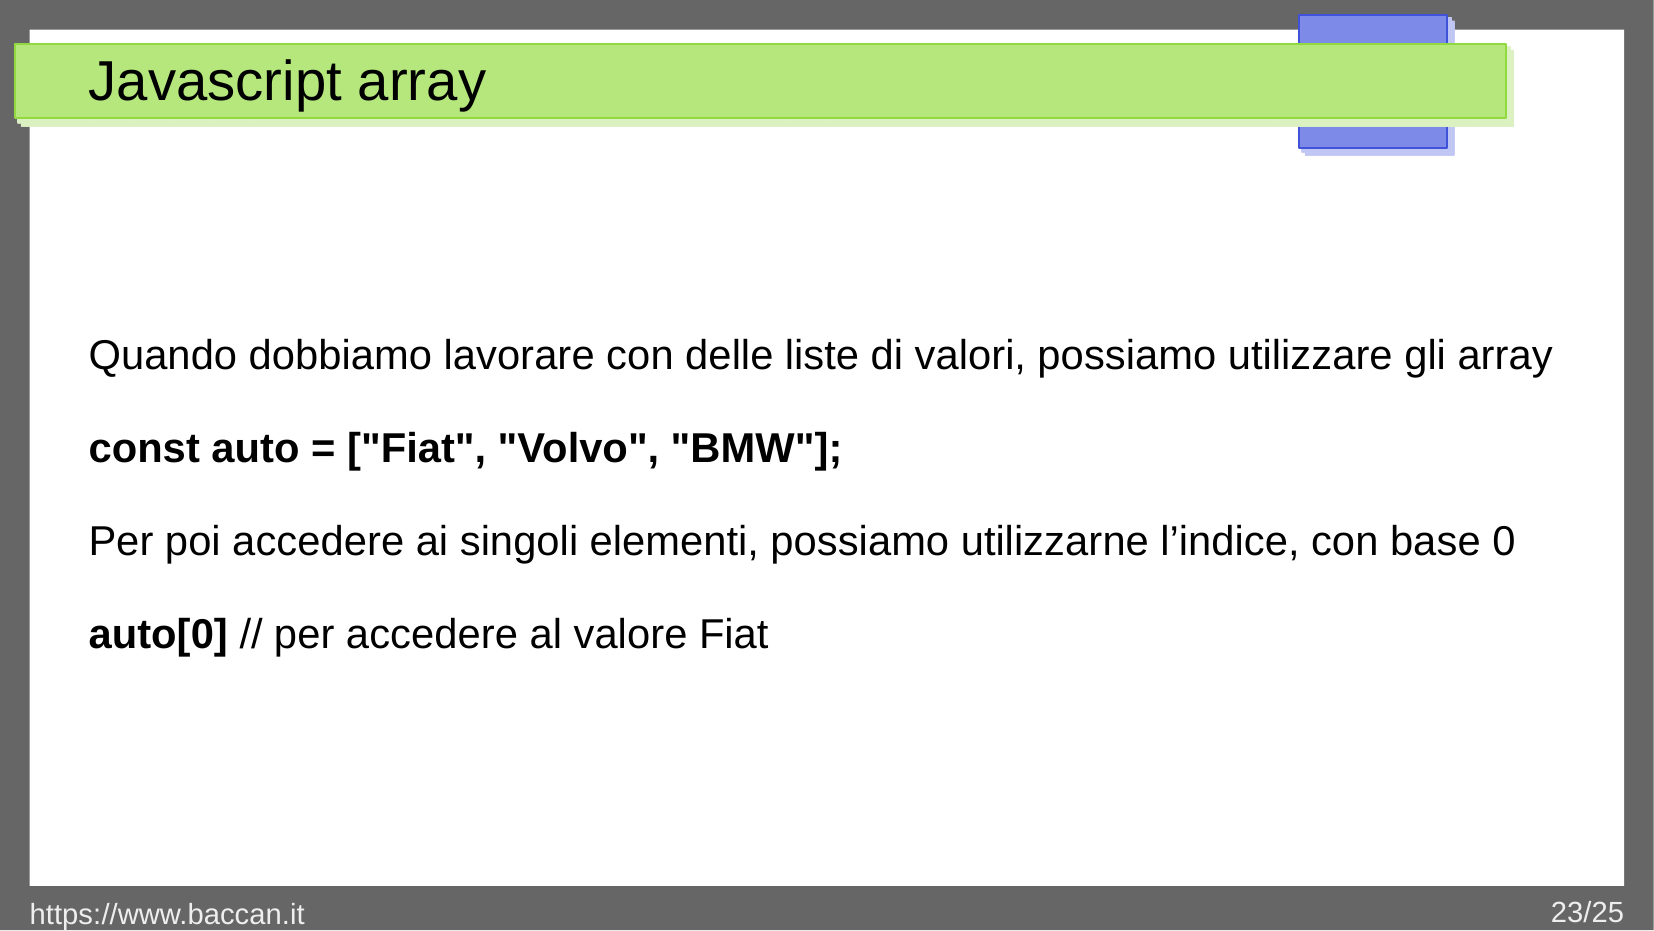

# Javascript array
Quando dobbiamo lavorare con delle liste di valori, possiamo utilizzare gli array
const auto = ["Fiat", "Volvo", "BMW"];
Per poi accedere ai singoli elementi, possiamo utilizzarne l’indice, con base 0
auto[0] // per accedere al valore Fiat
23
https://www.baccan.it